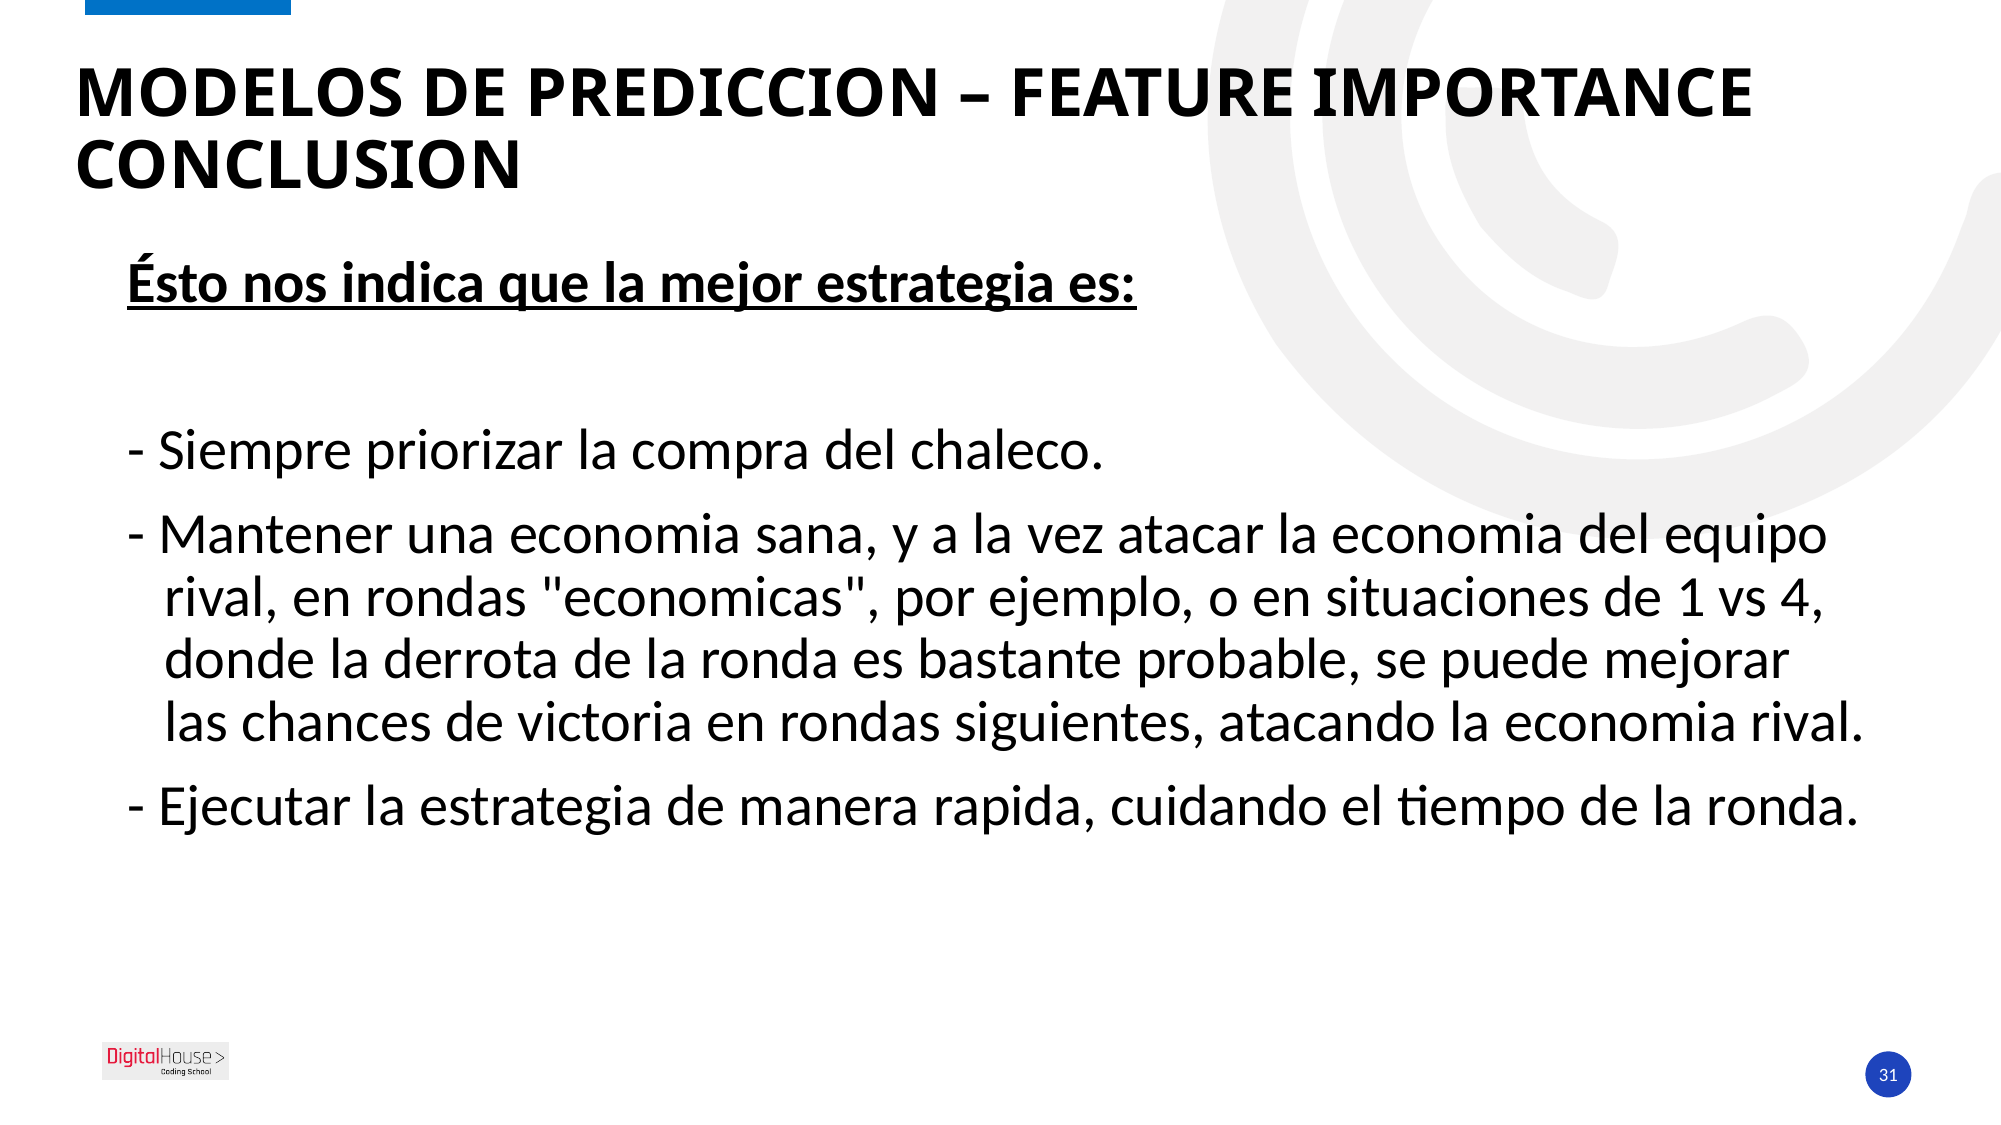

MODELOS DE PREDICCION – FEATURE IMPORTANCE
CONCLUSION
# Ésto nos indica que la mejor estrategia es:
- Siempre priorizar la compra del chaleco.
- Mantener una economia sana, y a la vez atacar la economia del equipo rival, en rondas "economicas", por ejemplo, o en situaciones de 1 vs 4, donde la derrota de la ronda es bastante probable, se puede mejorar las chances de victoria en rondas siguientes, atacando la economia rival.
- Ejecutar la estrategia de manera rapida, cuidando el tiempo de la ronda.